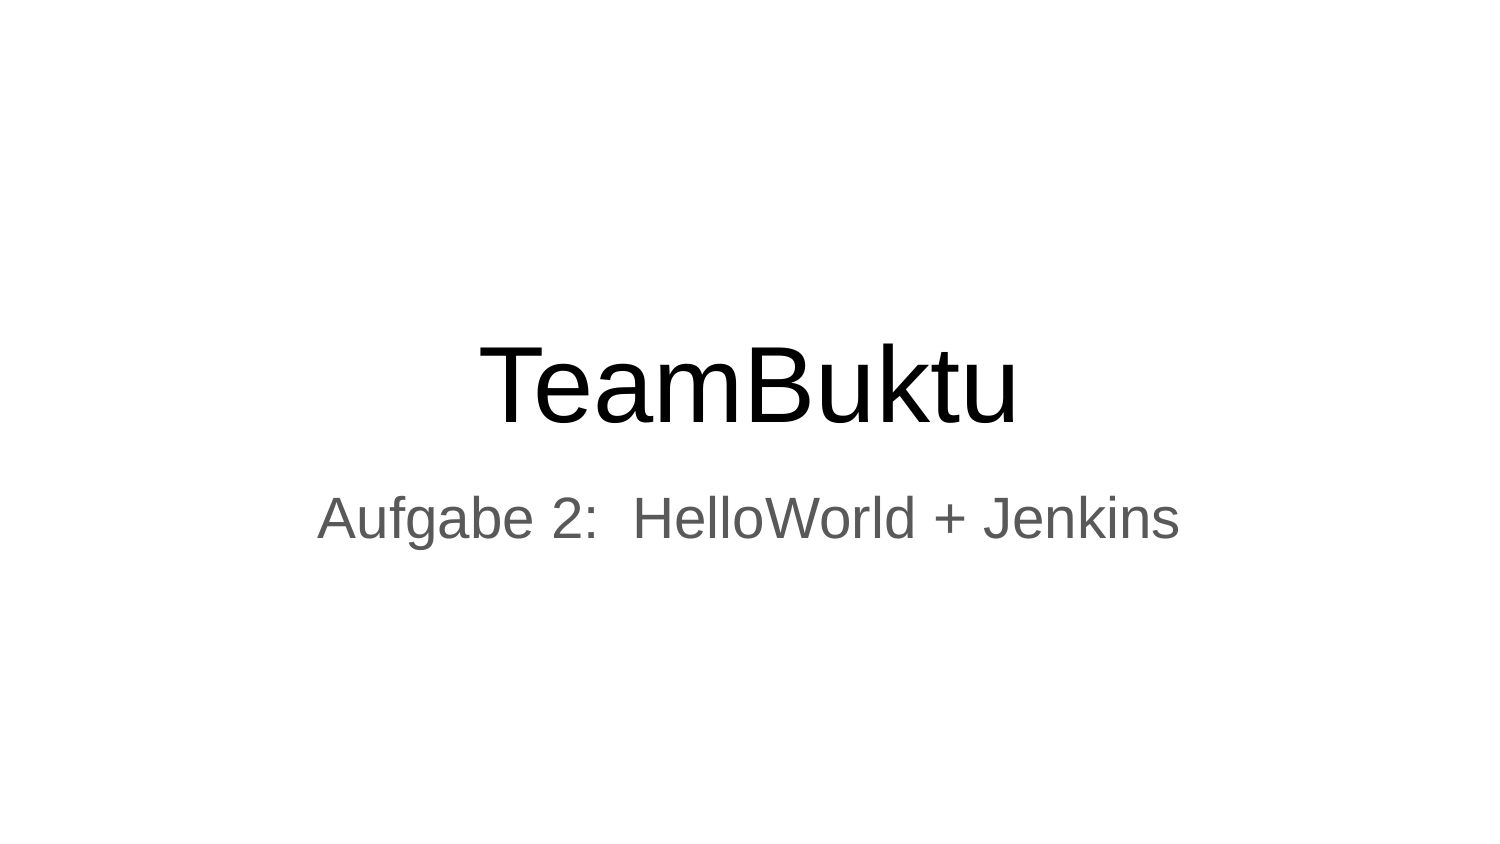

# TeamBuktu
Aufgabe 2: HelloWorld + Jenkins